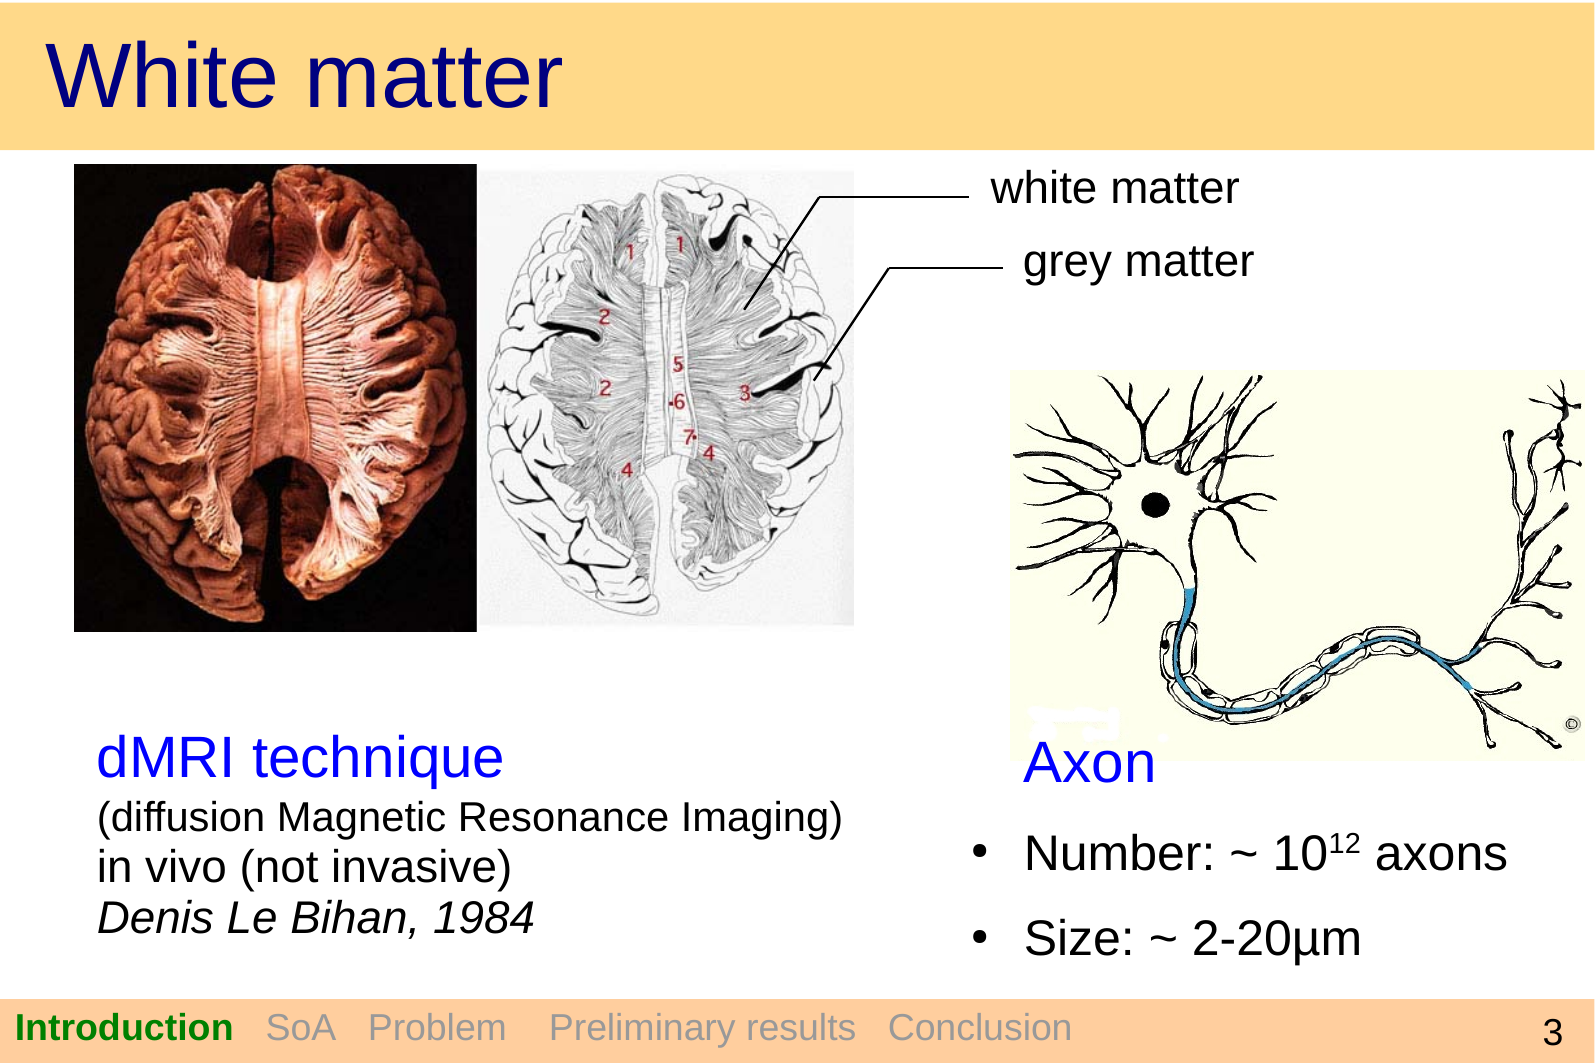

# White matter
white matter
grey matter
dMRI technique
(diffusion Magnetic Resonance Imaging) in vivo (not invasive)
Denis Le Bihan, 1984
Axon
Number: ~ 1012 axons
Size: ~ 2-20µm
Introduction SoA Problem Preliminary results Conclusion